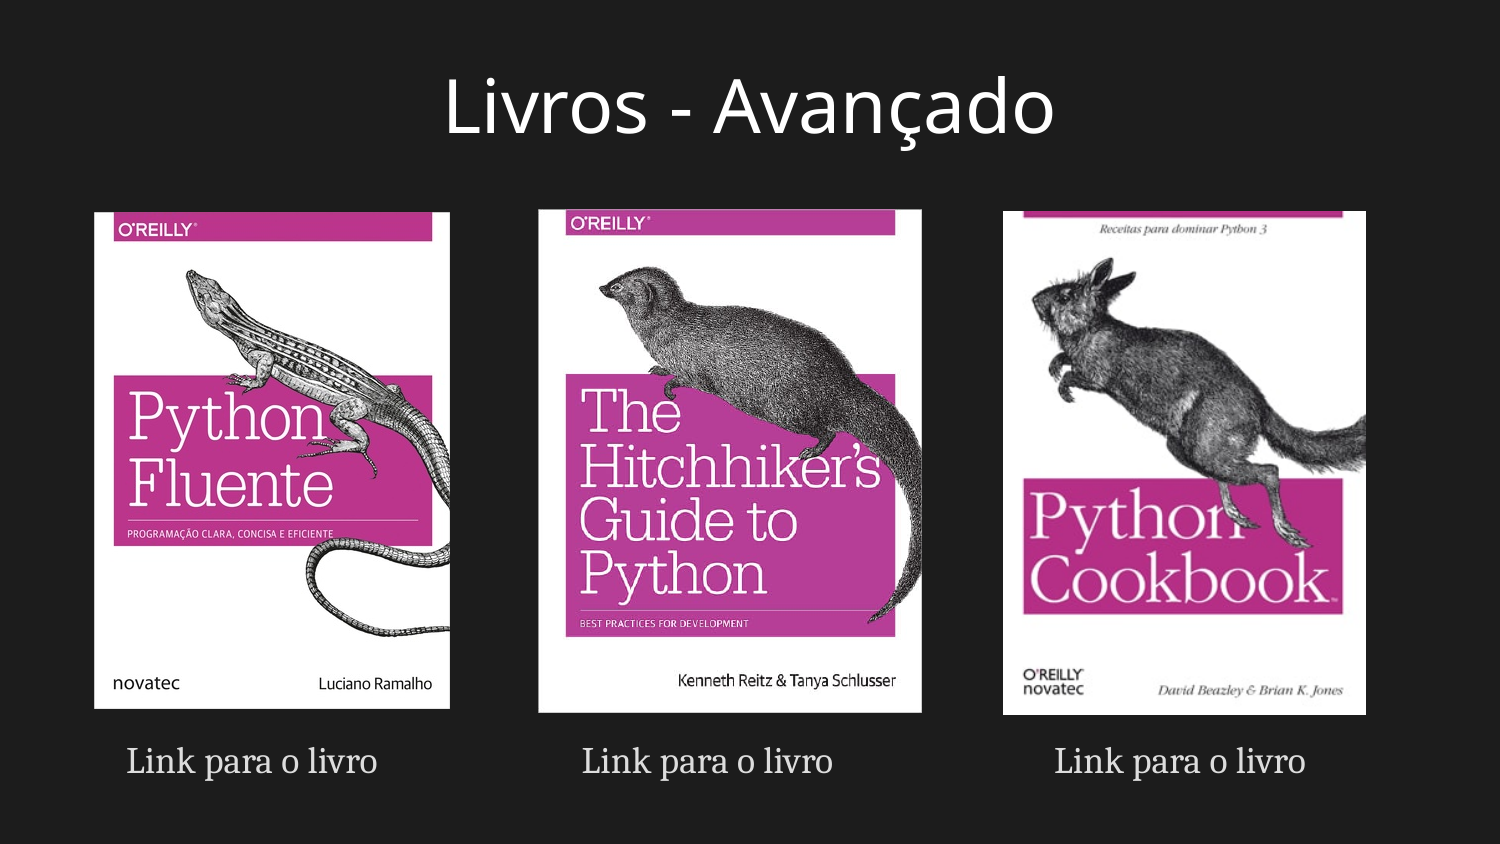

Livros - Avançado
Link para o livro
Link para o livro
Link para o livro